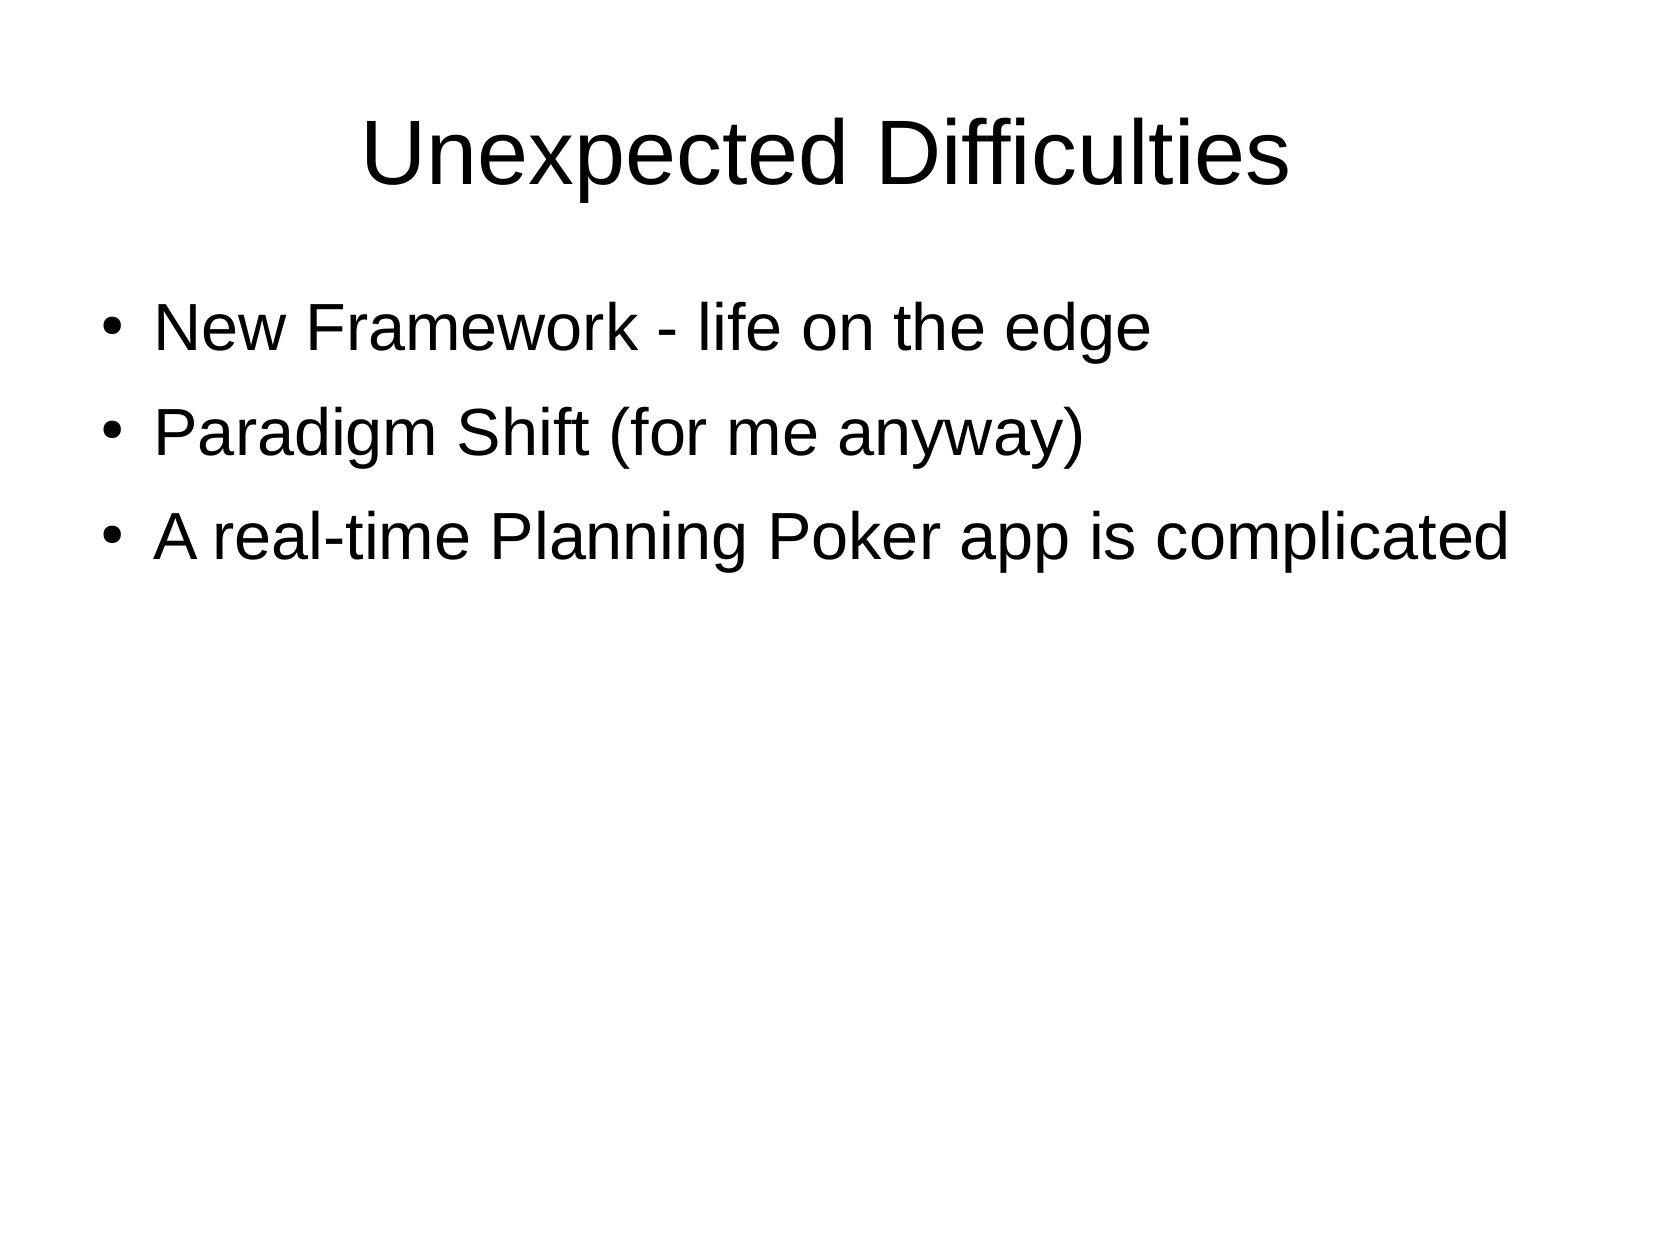

# Unexpected Difficulties
New Framework - life on the edge
Paradigm Shift (for me anyway)
A real-time Planning Poker app is complicated